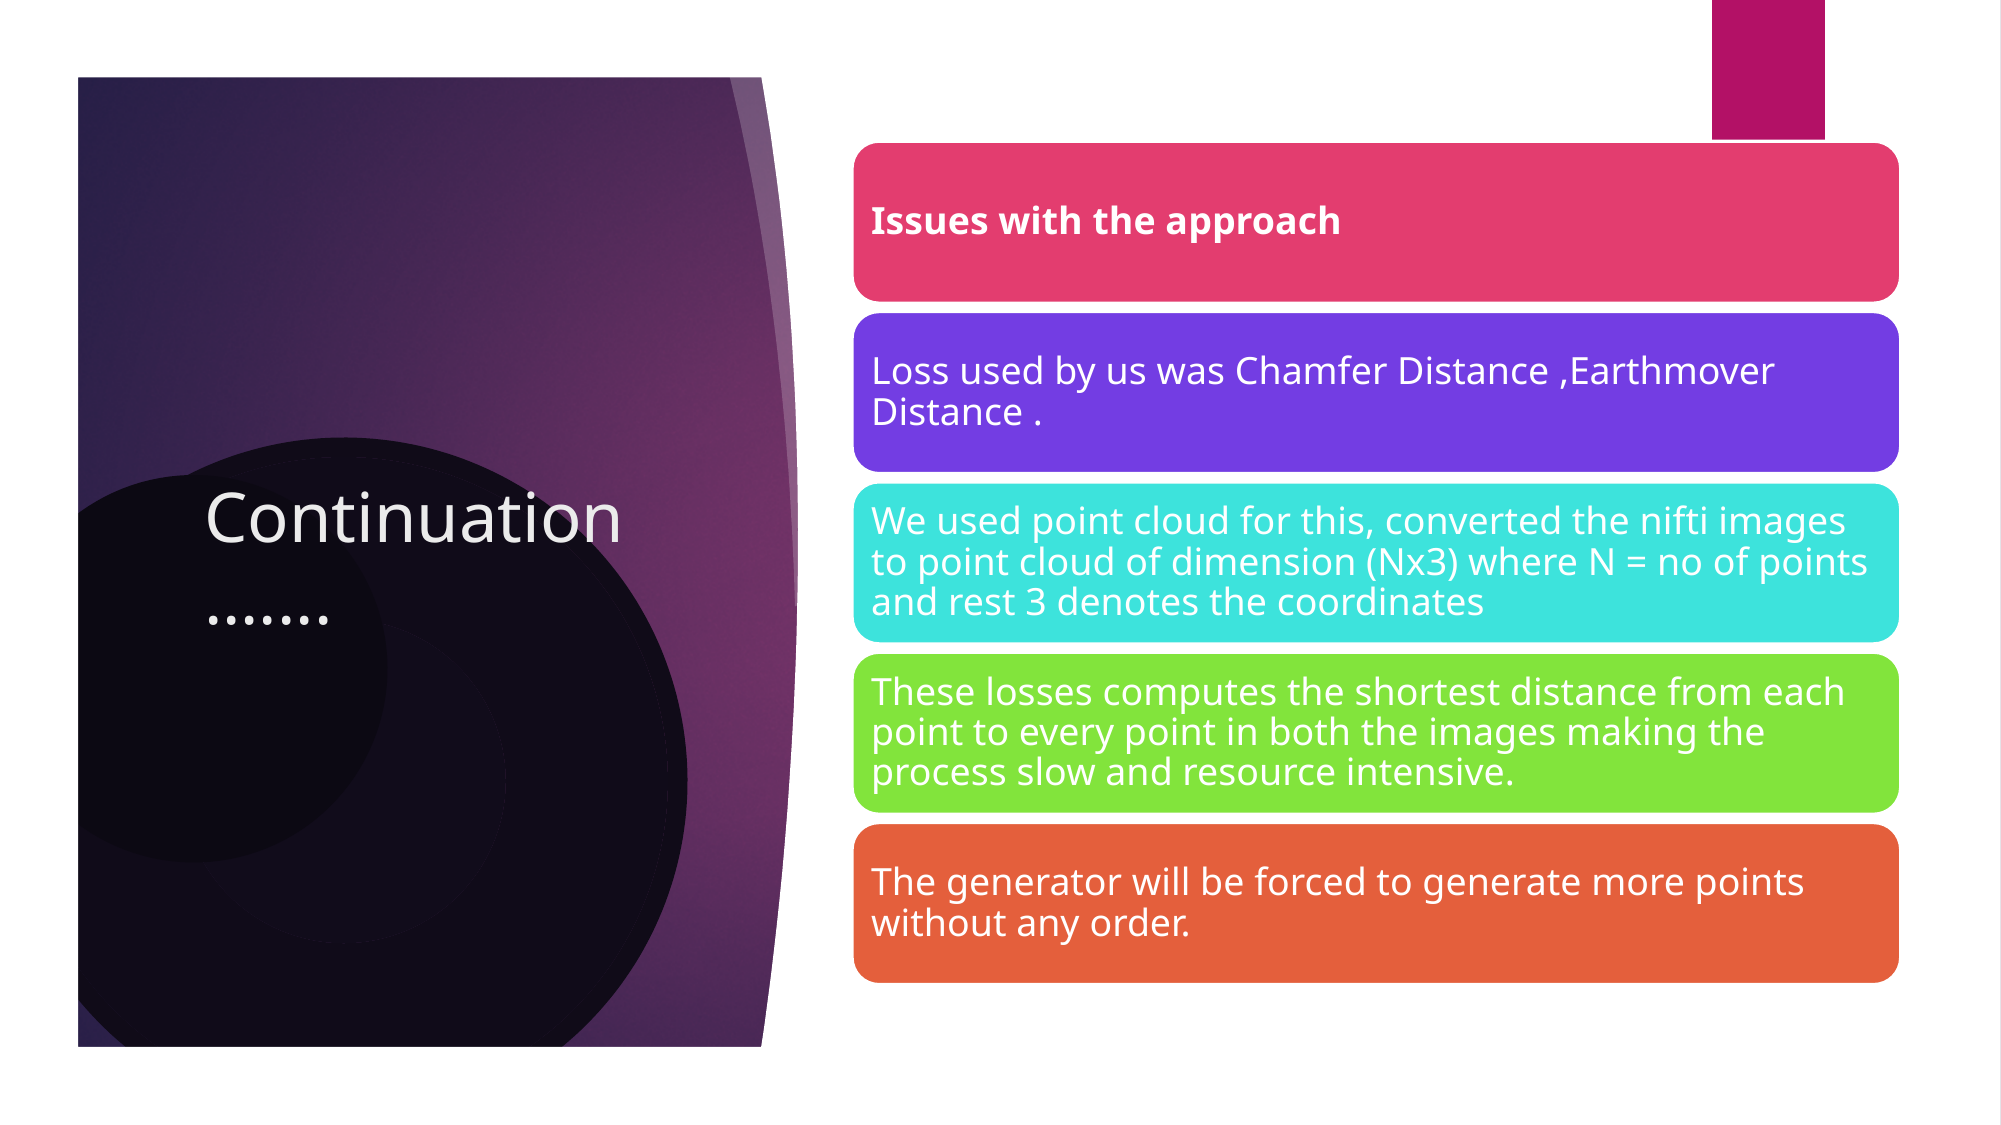

Issues with the approach
Loss used by us was Chamfer Distance ,Earthmover Distance .
We used point cloud for this, converted the nifti images to point cloud of dimension (Nx3) where N = no of points and rest 3 denotes the coordinates
These losses computes the shortest distance from each point to every point in both the images making the process slow and resource intensive.
The generator will be forced to generate more points without any order.
# Continuation …....